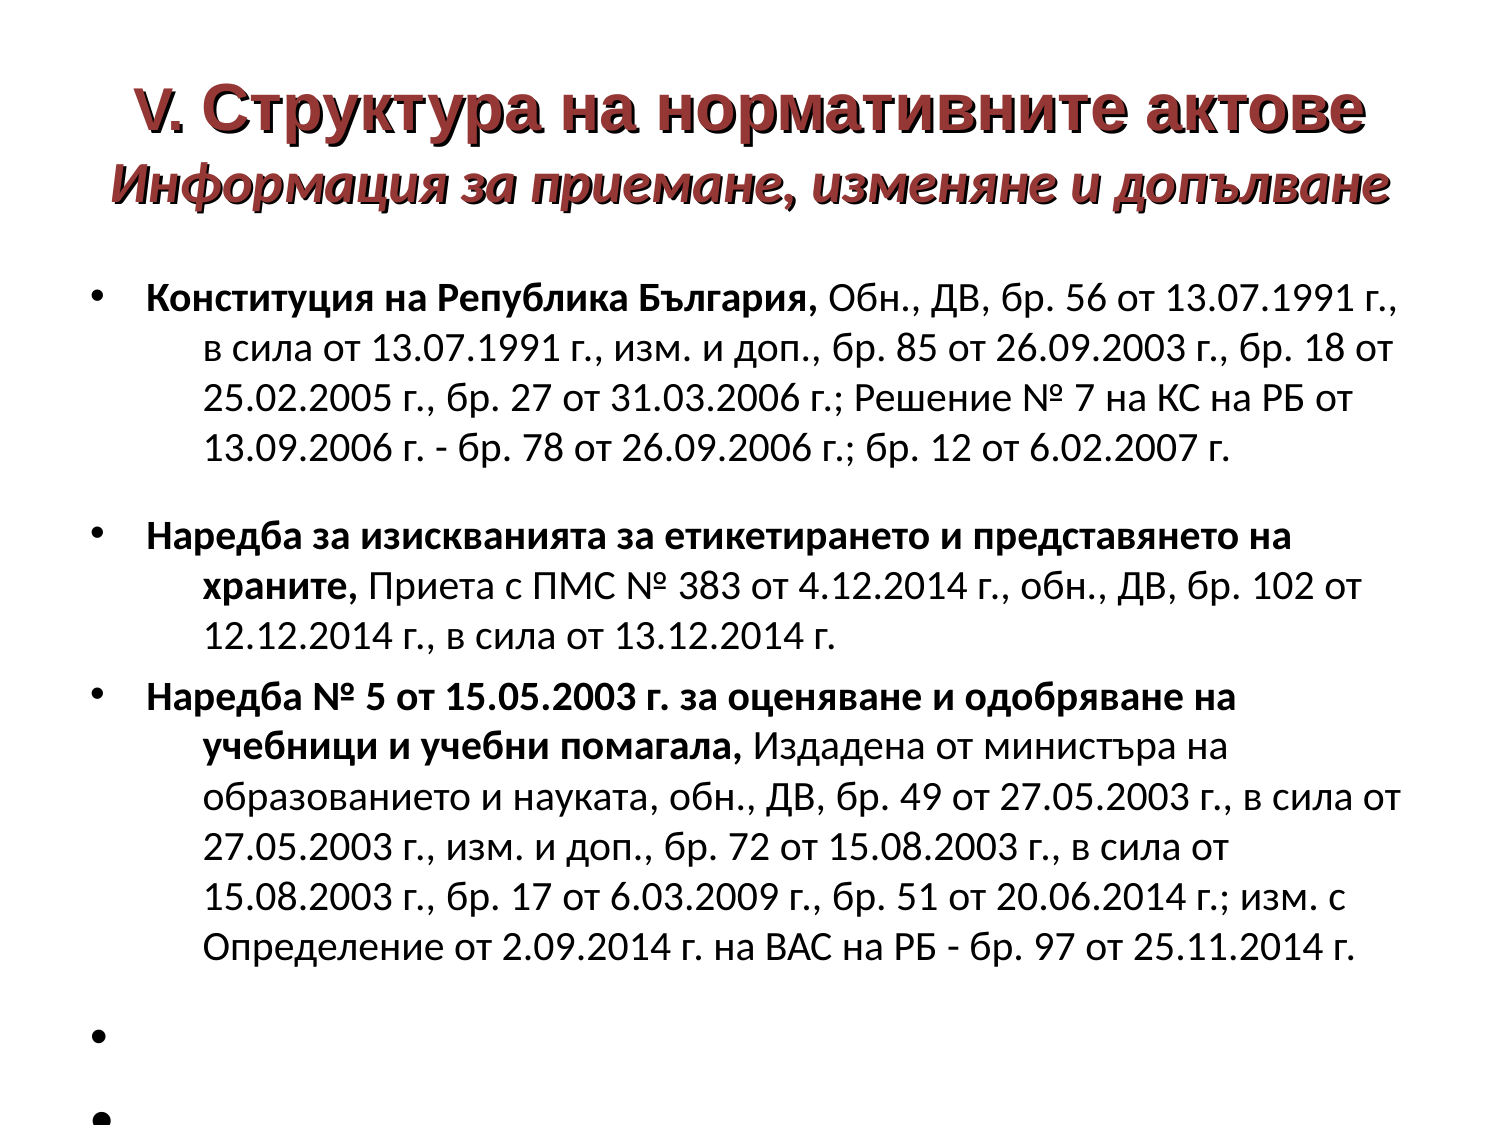

# V. Структура на нормативните актове Информация за приемане, изменяне и допълване
Конституция на Република България, Обн., ДВ, бр. 56 от 13.07.1991 г., в сила от 13.07.1991 г., изм. и доп., бр. 85 от 26.09.2003 г., бр. 18 от 25.02.2005 г., бр. 27 от 31.03.2006 г.; Решение № 7 на КС на РБ от 13.09.2006 г. - бр. 78 от 26.09.2006 г.; бр. 12 от 6.02.2007 г.
Наредба за изискванията за етикетирането и представянето на храните, Приета с ПМС № 383 от 4.12.2014 г., обн., ДВ, бр. 102 от 12.12.2014 г., в сила от 13.12.2014 г.
Наредба № 5 от 15.05.2003 г. за оценяване и одобряване на учебници и учебни помагала, Издадена от министъра на образованието и науката, обн., ДВ, бр. 49 от 27.05.2003 г., в сила от 27.05.2003 г., изм. и доп., бр. 72 от 15.08.2003 г., в сила от 15.08.2003 г., бр. 17 от 6.03.2009 г., бр. 51 от 20.06.2014 г.; изм. с Определение от 2.09.2014 г. на ВАС на РБ - бр. 97 от 25.11.2014 г.